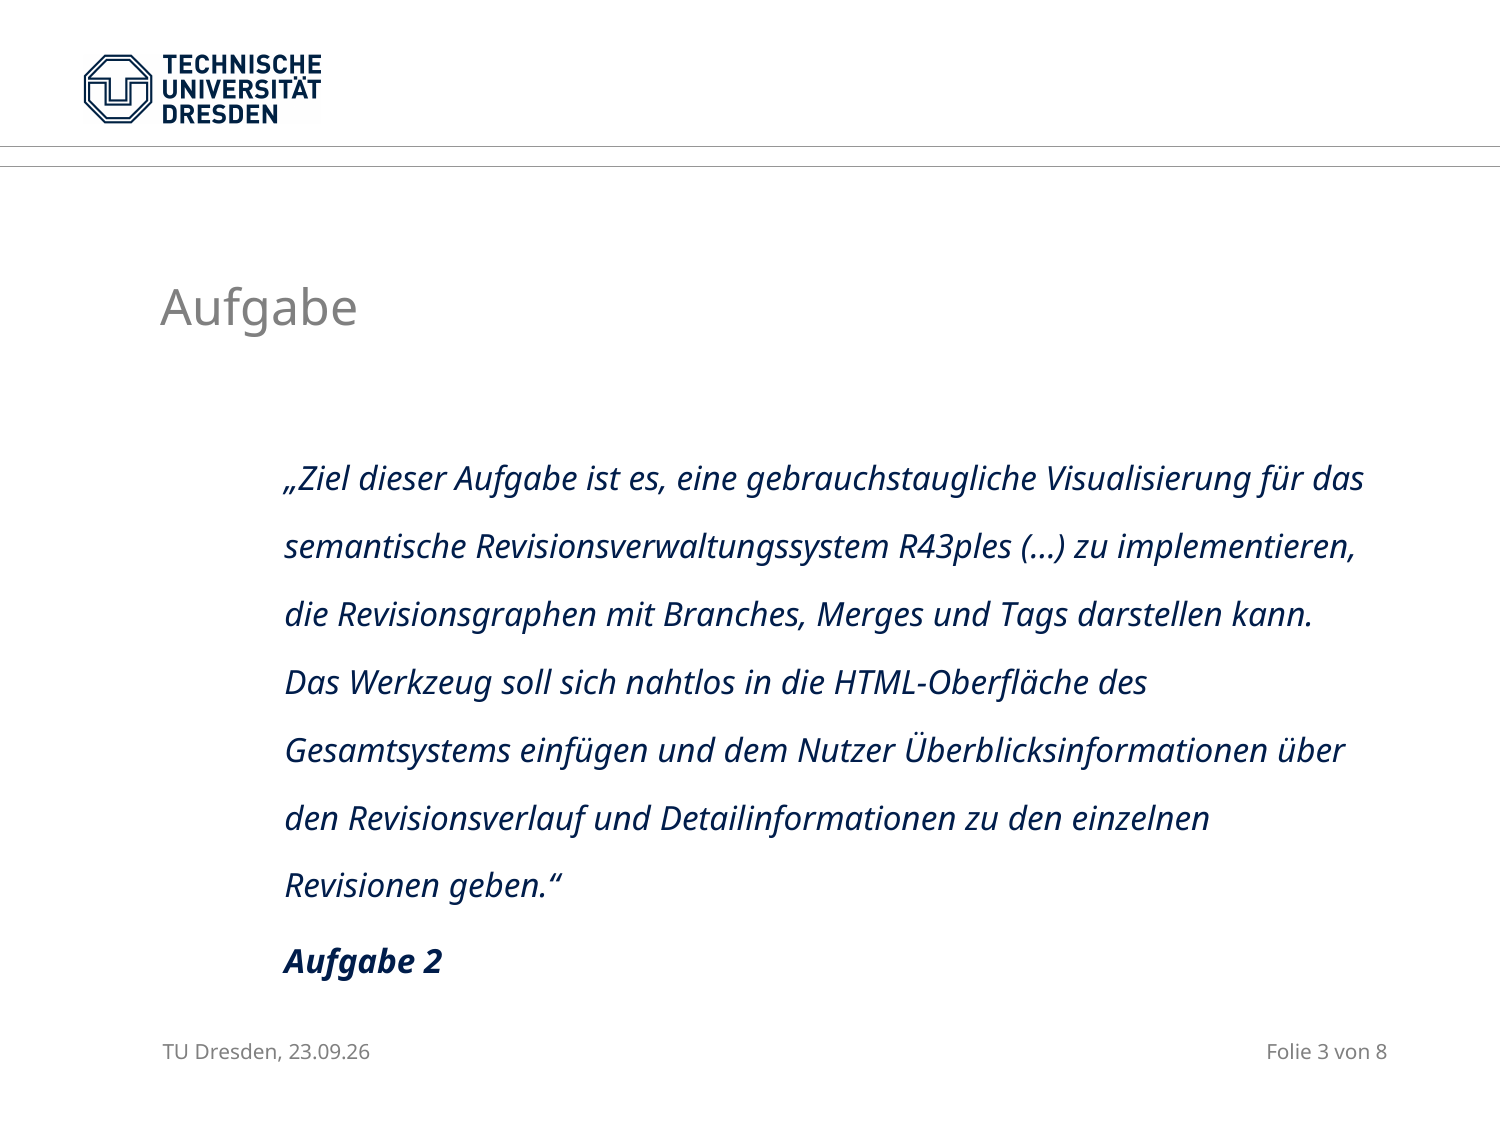

# Aufgabe
„Ziel dieser Aufgabe ist es, eine gebrauchstaugliche Visualisierung für das semantische Revisionsverwaltungssystem R43ples (…) zu implementieren, die Revisionsgraphen mit Branches, Merges und Tags darstellen kann. Das Werkzeug soll sich nahtlos in die HTML-Oberfläche des Gesamtsystems einfügen und dem Nutzer Überblicksinformationen über den Revisionsverlauf und Detailinformationen zu den einzelnen Revisionen geben.“
Aufgabe 2
3